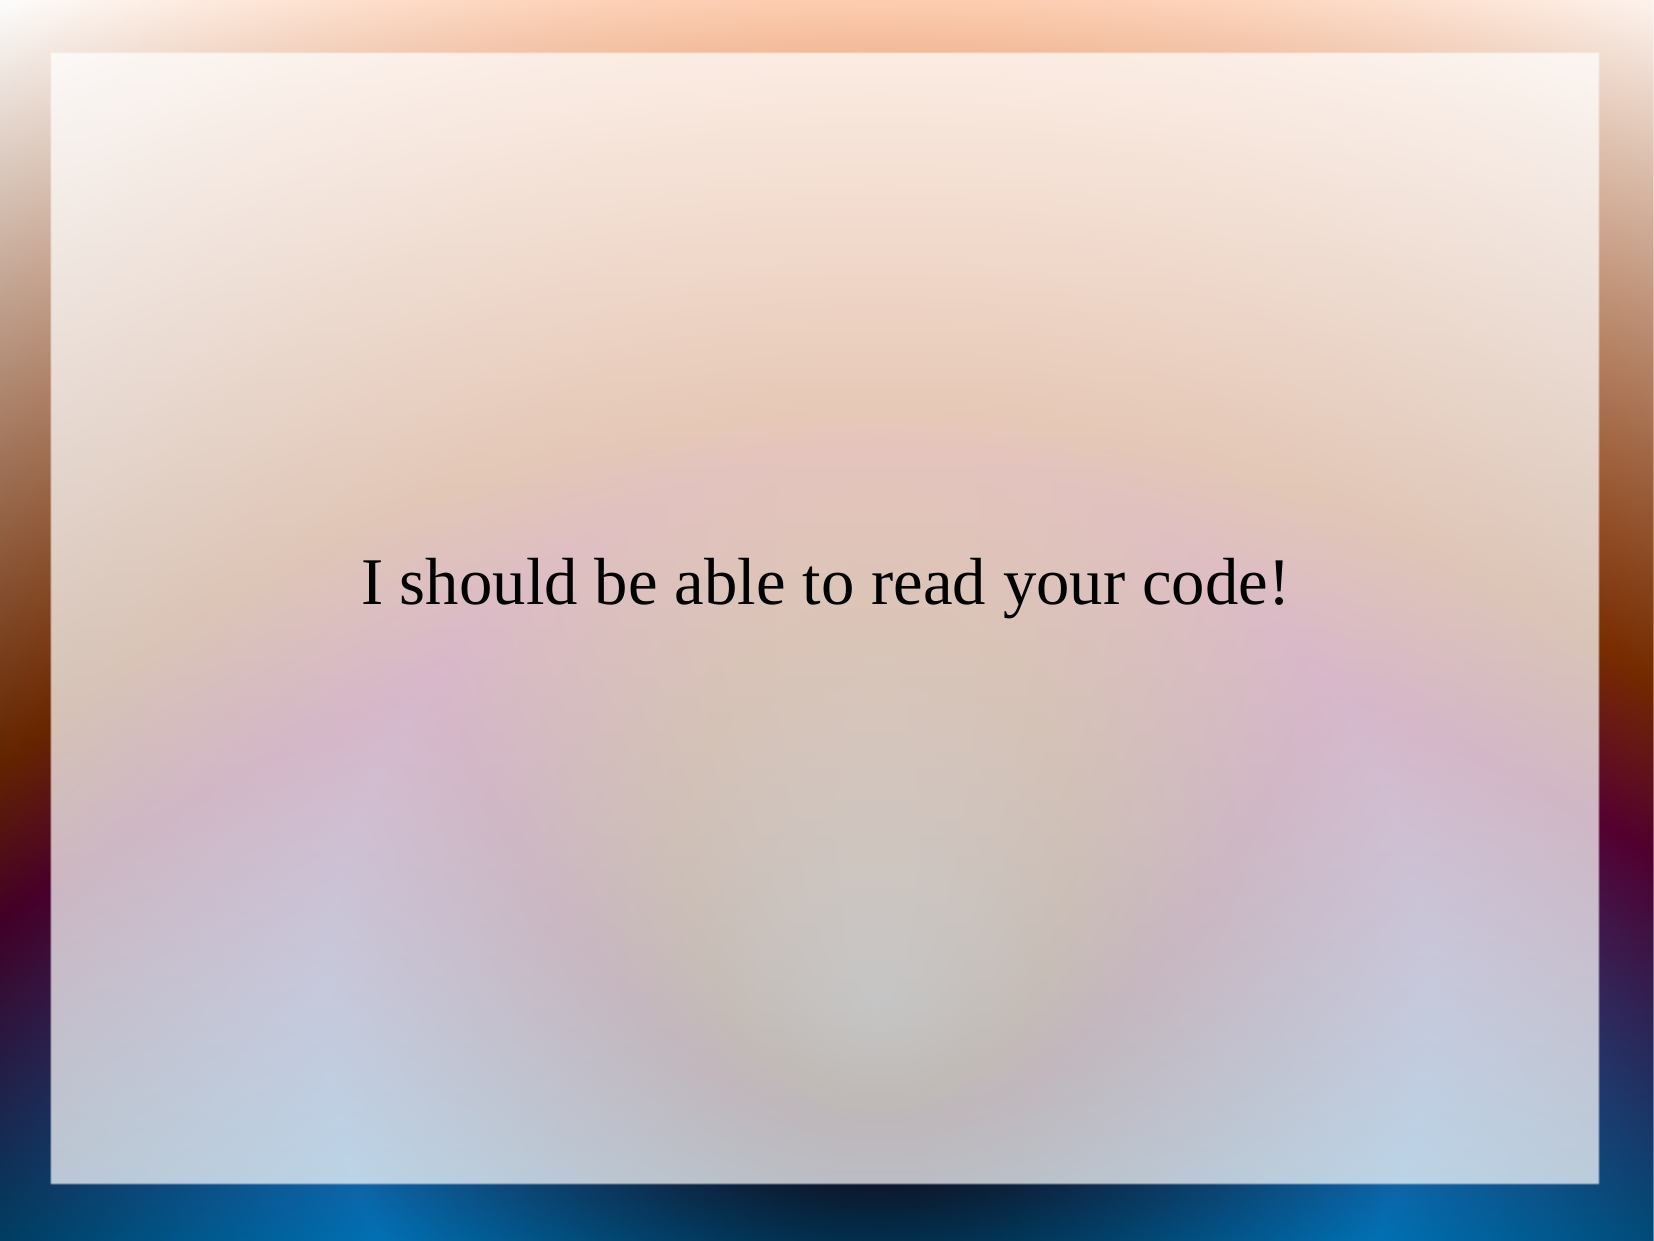

# I should be able to read your code!